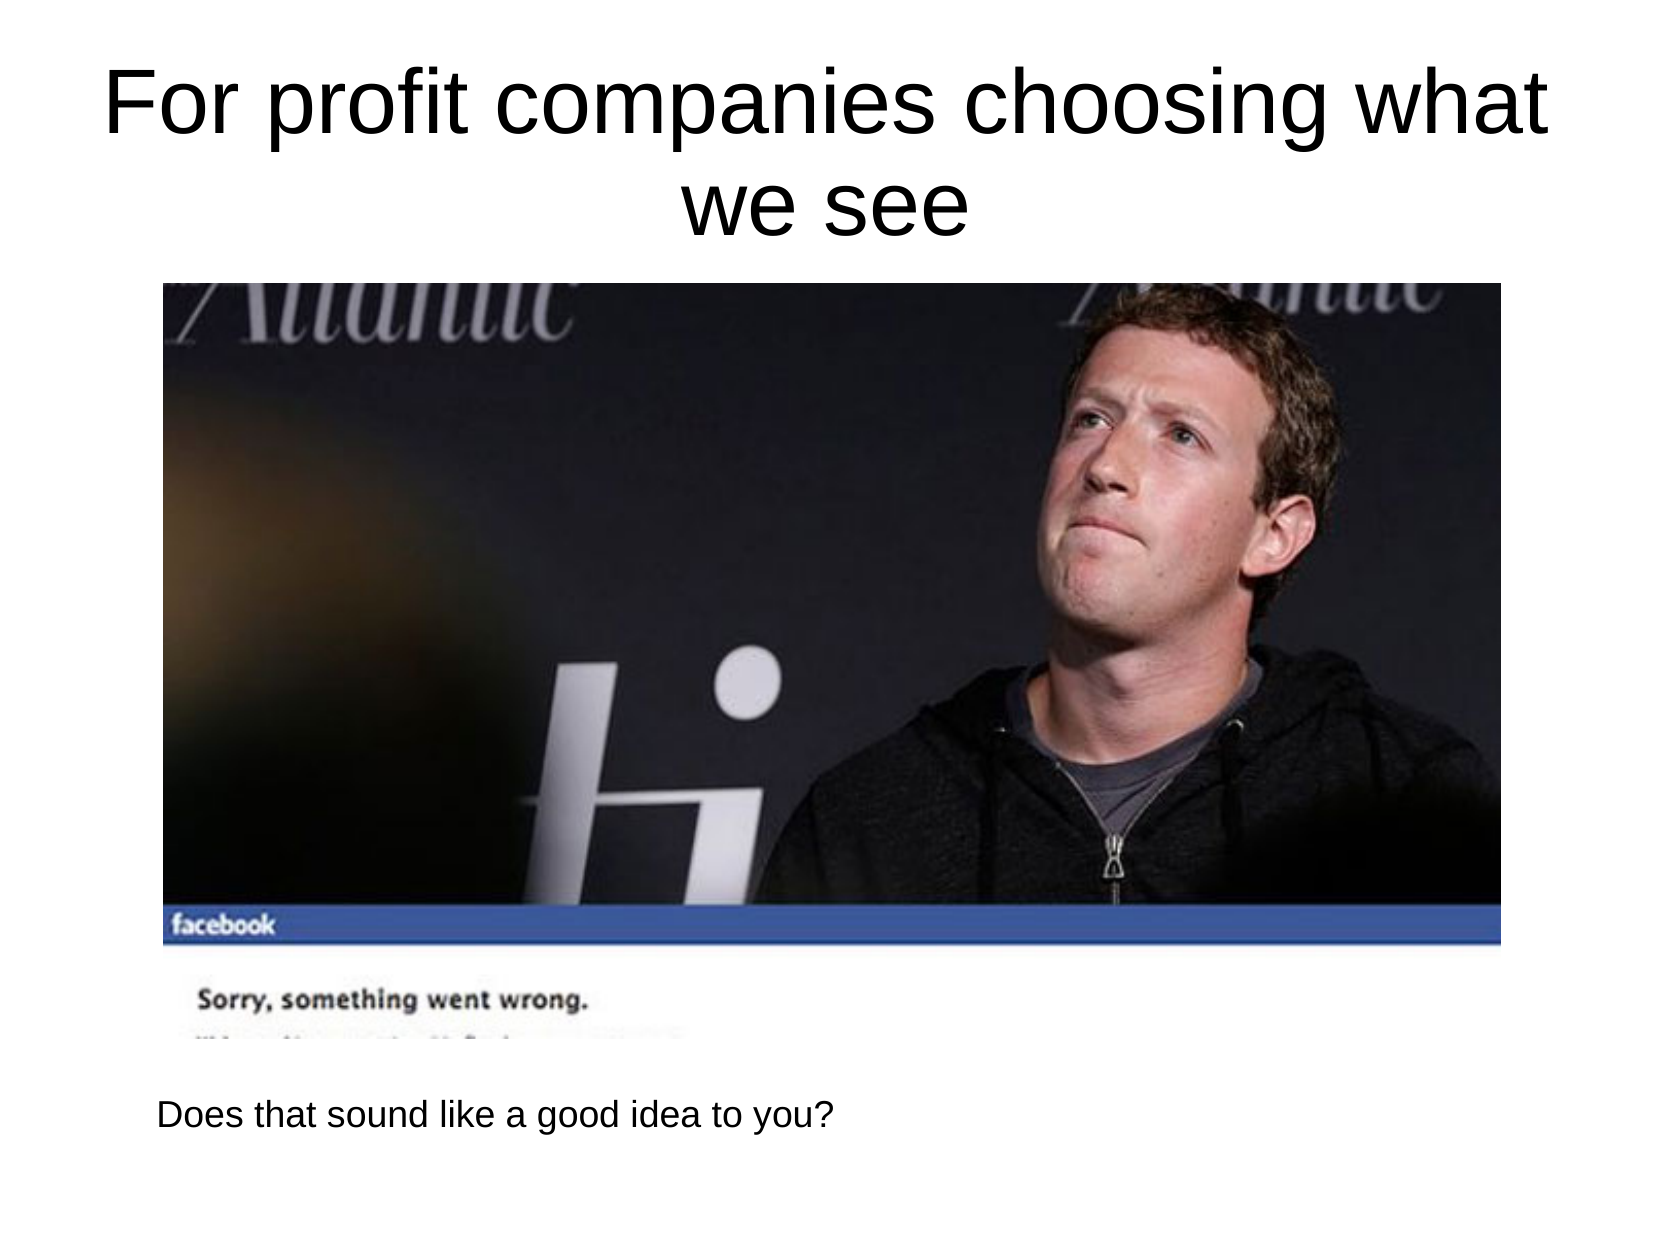

# For profit companies choosing what we see
Does that sound like a good idea to you?